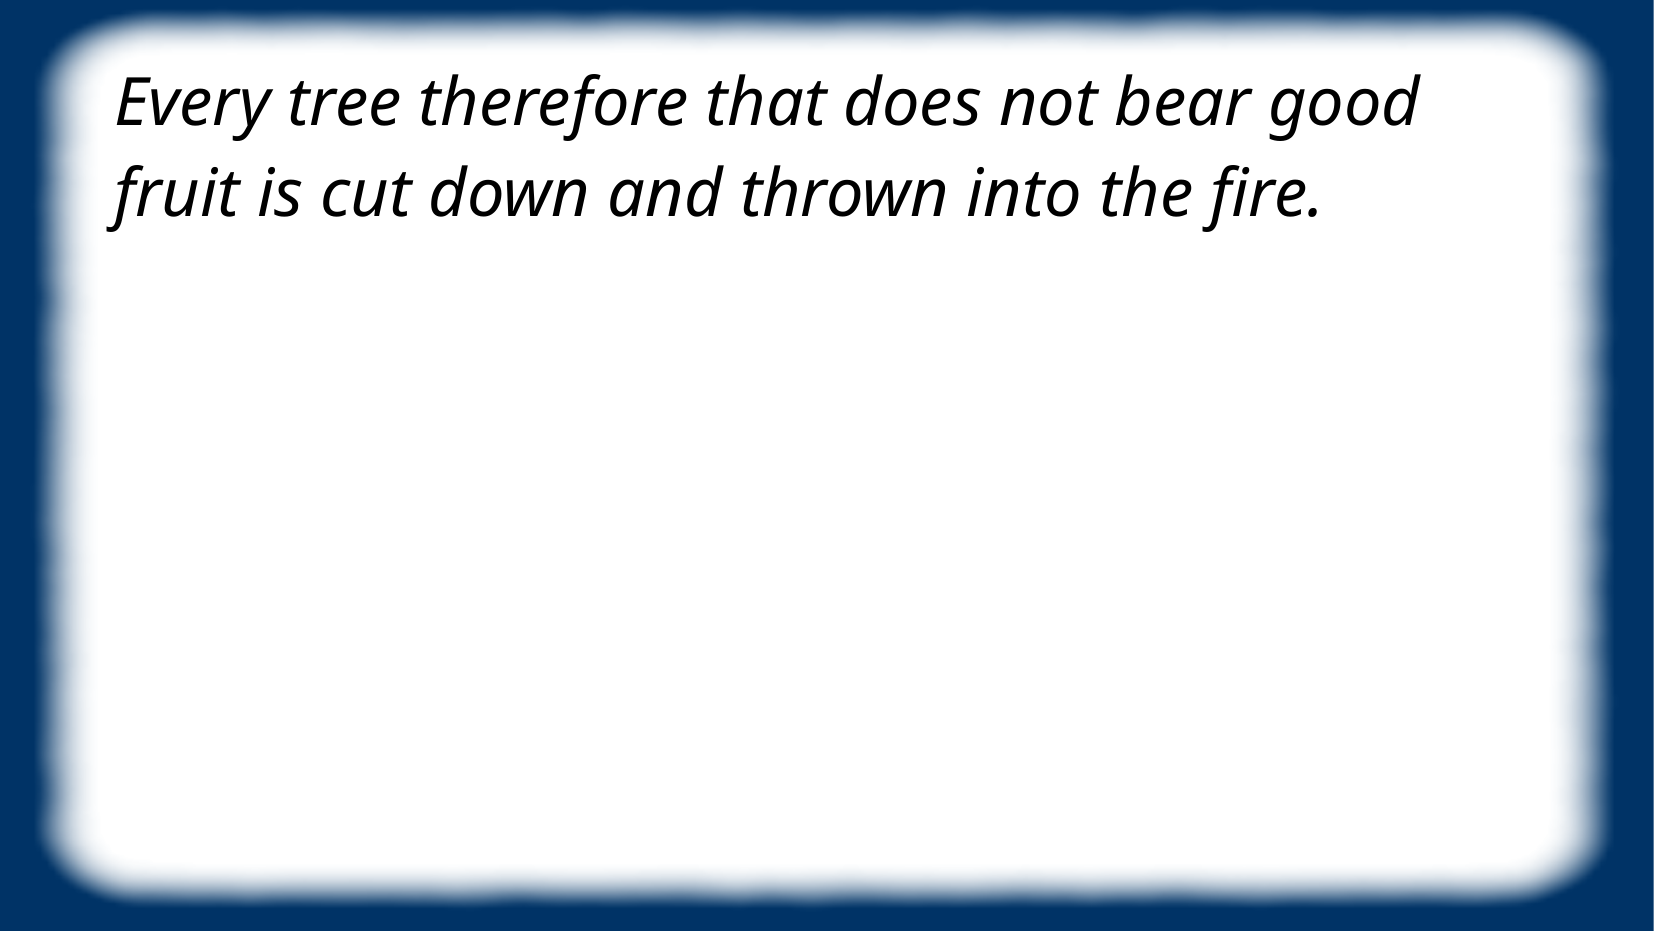

Every tree therefore that does not bear good fruit is cut down and thrown into the fire.